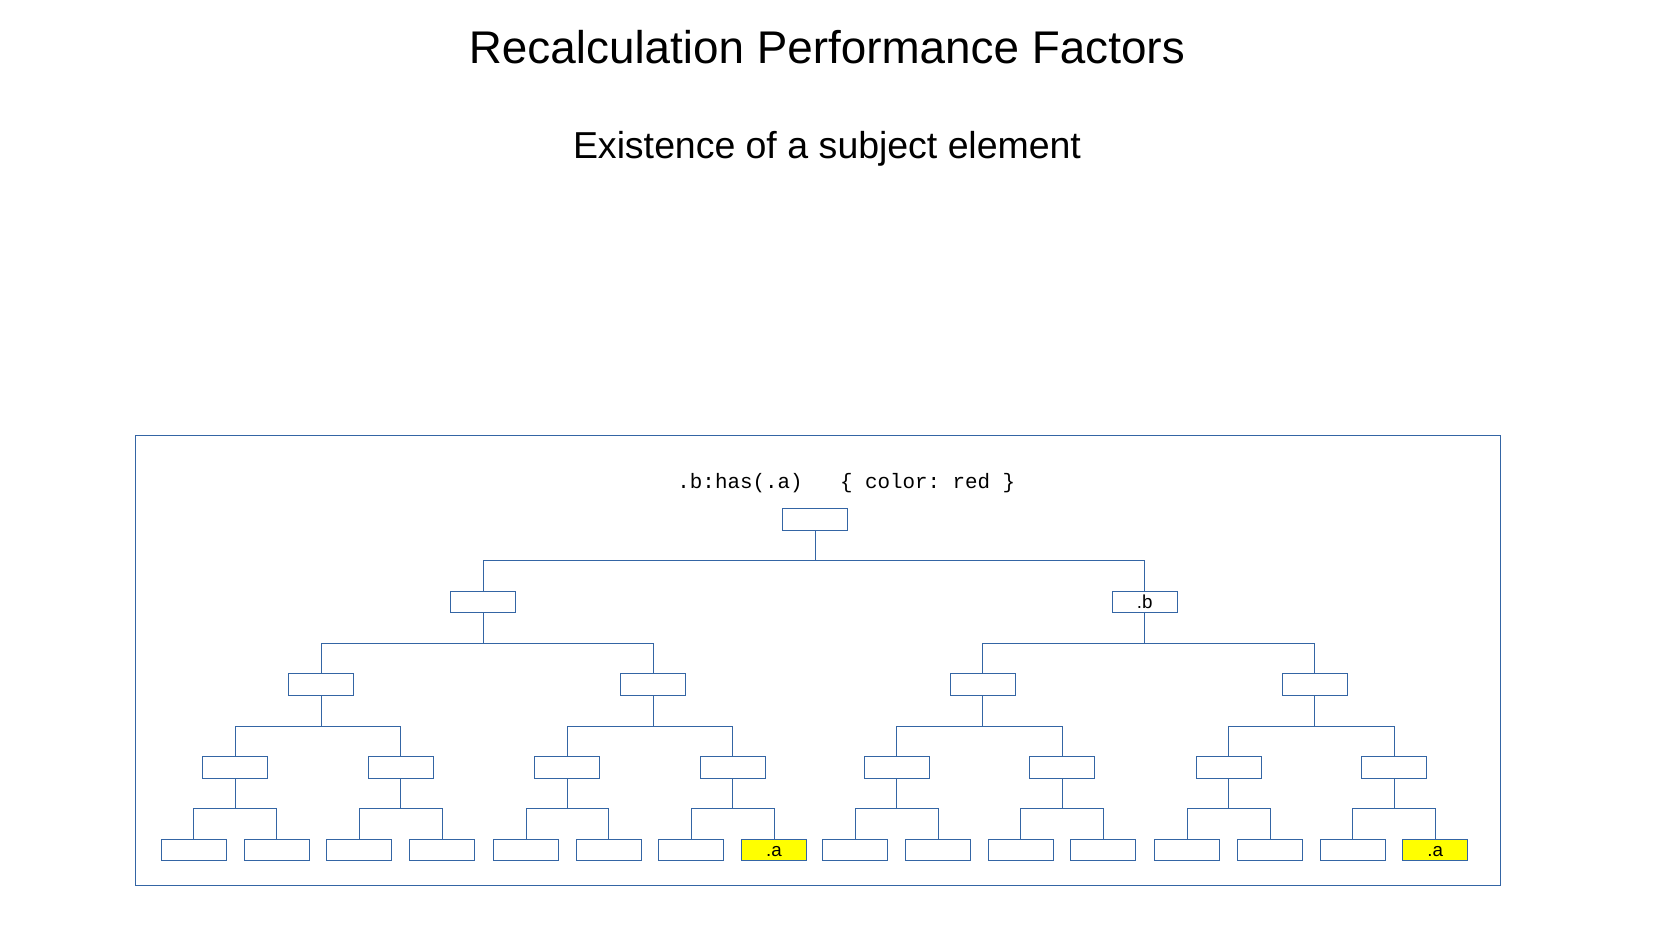

Recalculation Performance Factors
Existence of a subject element
.b:has(.a) { color: red }
.b
.a
.a